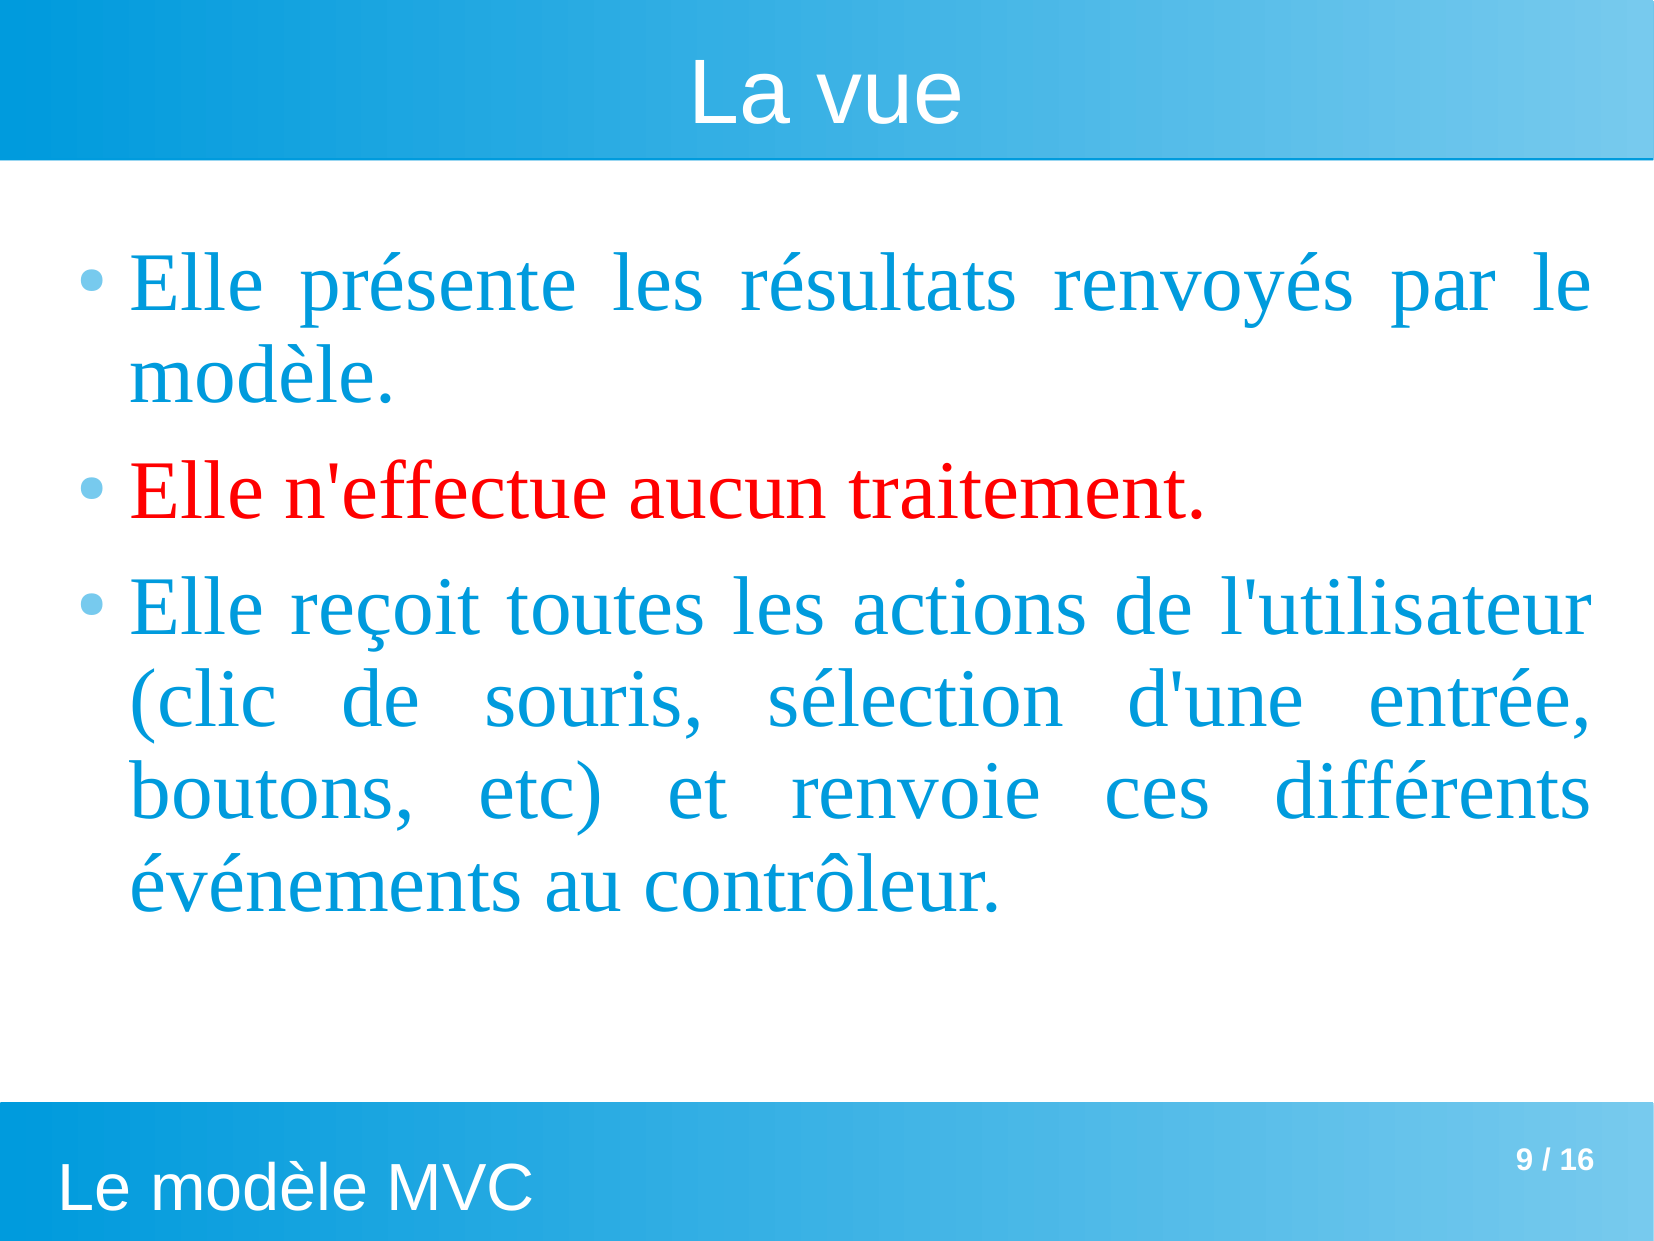

# La vue
Elle présente les résultats renvoyés par le modèle.
Elle n'effectue aucun traitement.
Elle reçoit toutes les actions de l'utilisateur (clic de souris, sélection d'une entrée, boutons, etc) et renvoie ces différents événements au contrôleur.
9